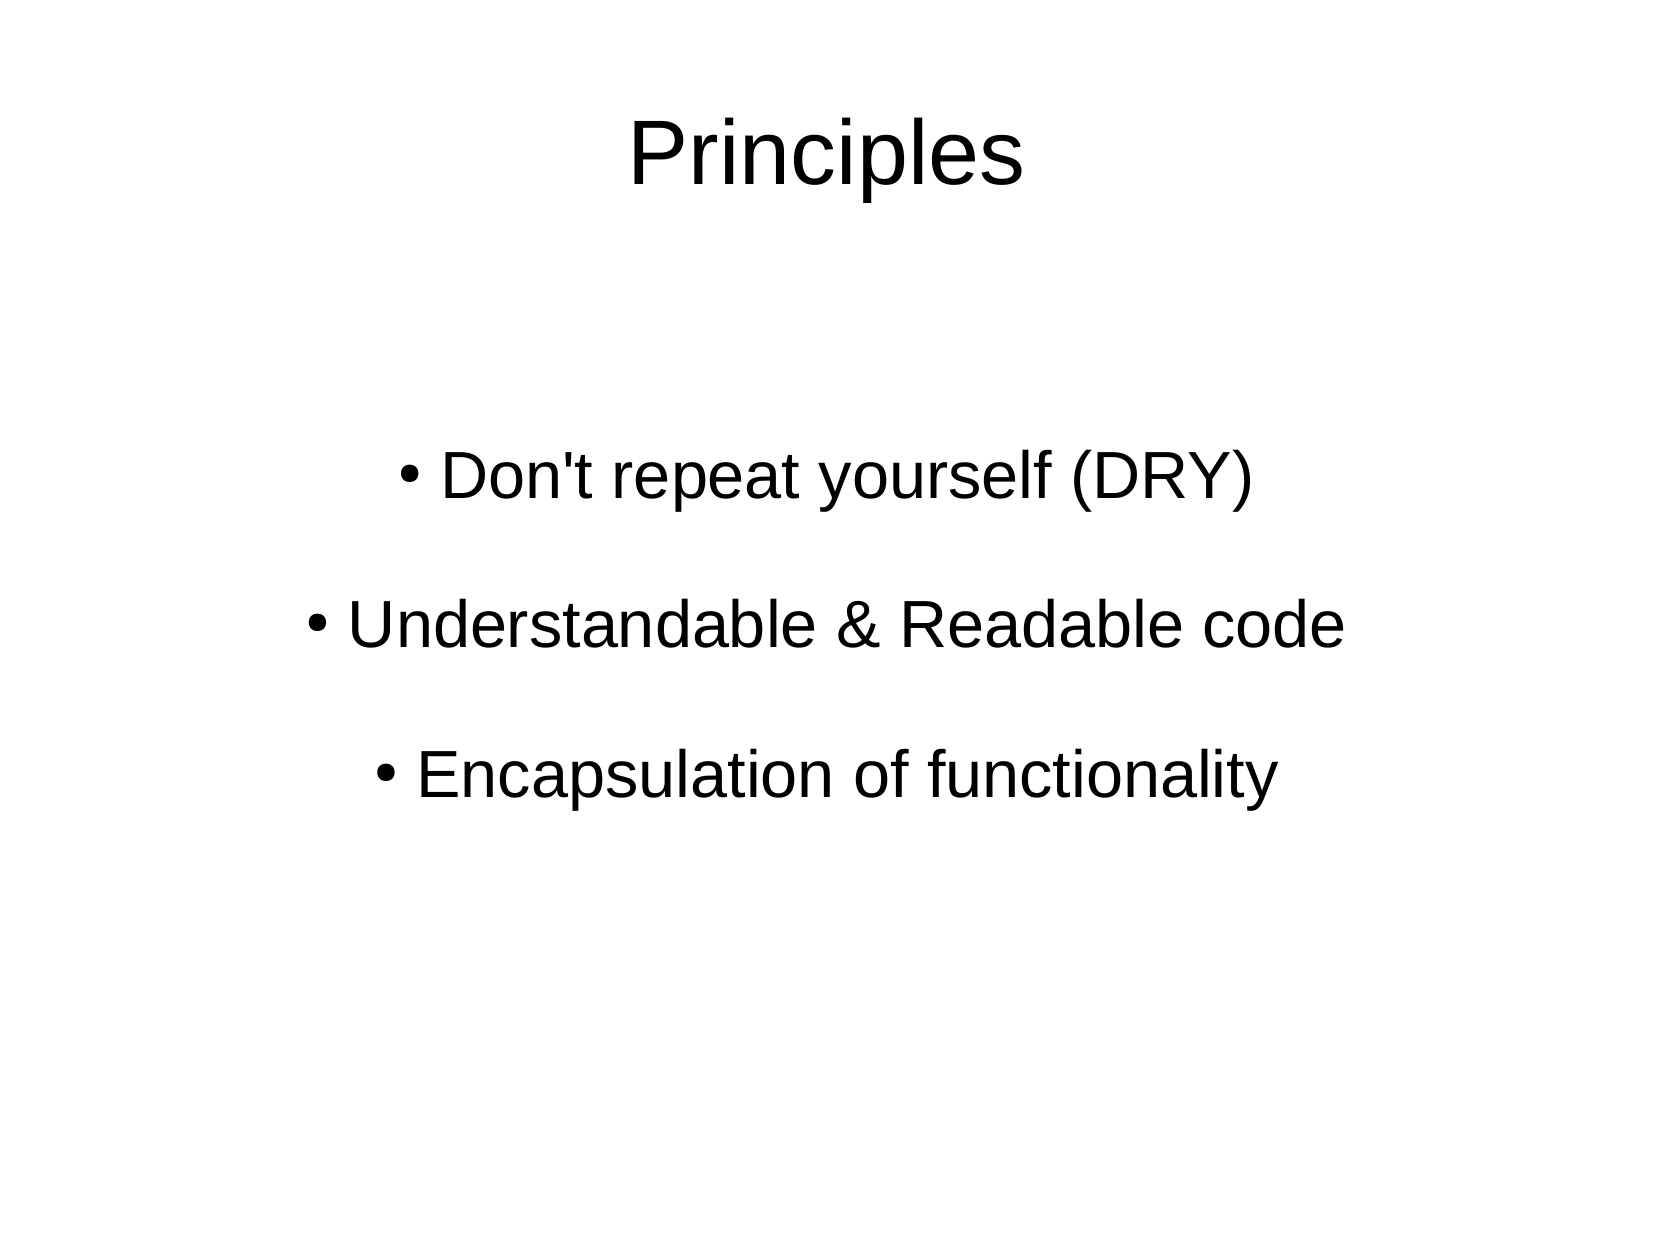

# Principles
 Don't repeat yourself (DRY)
 Understandable & Readable code
 Encapsulation of functionality